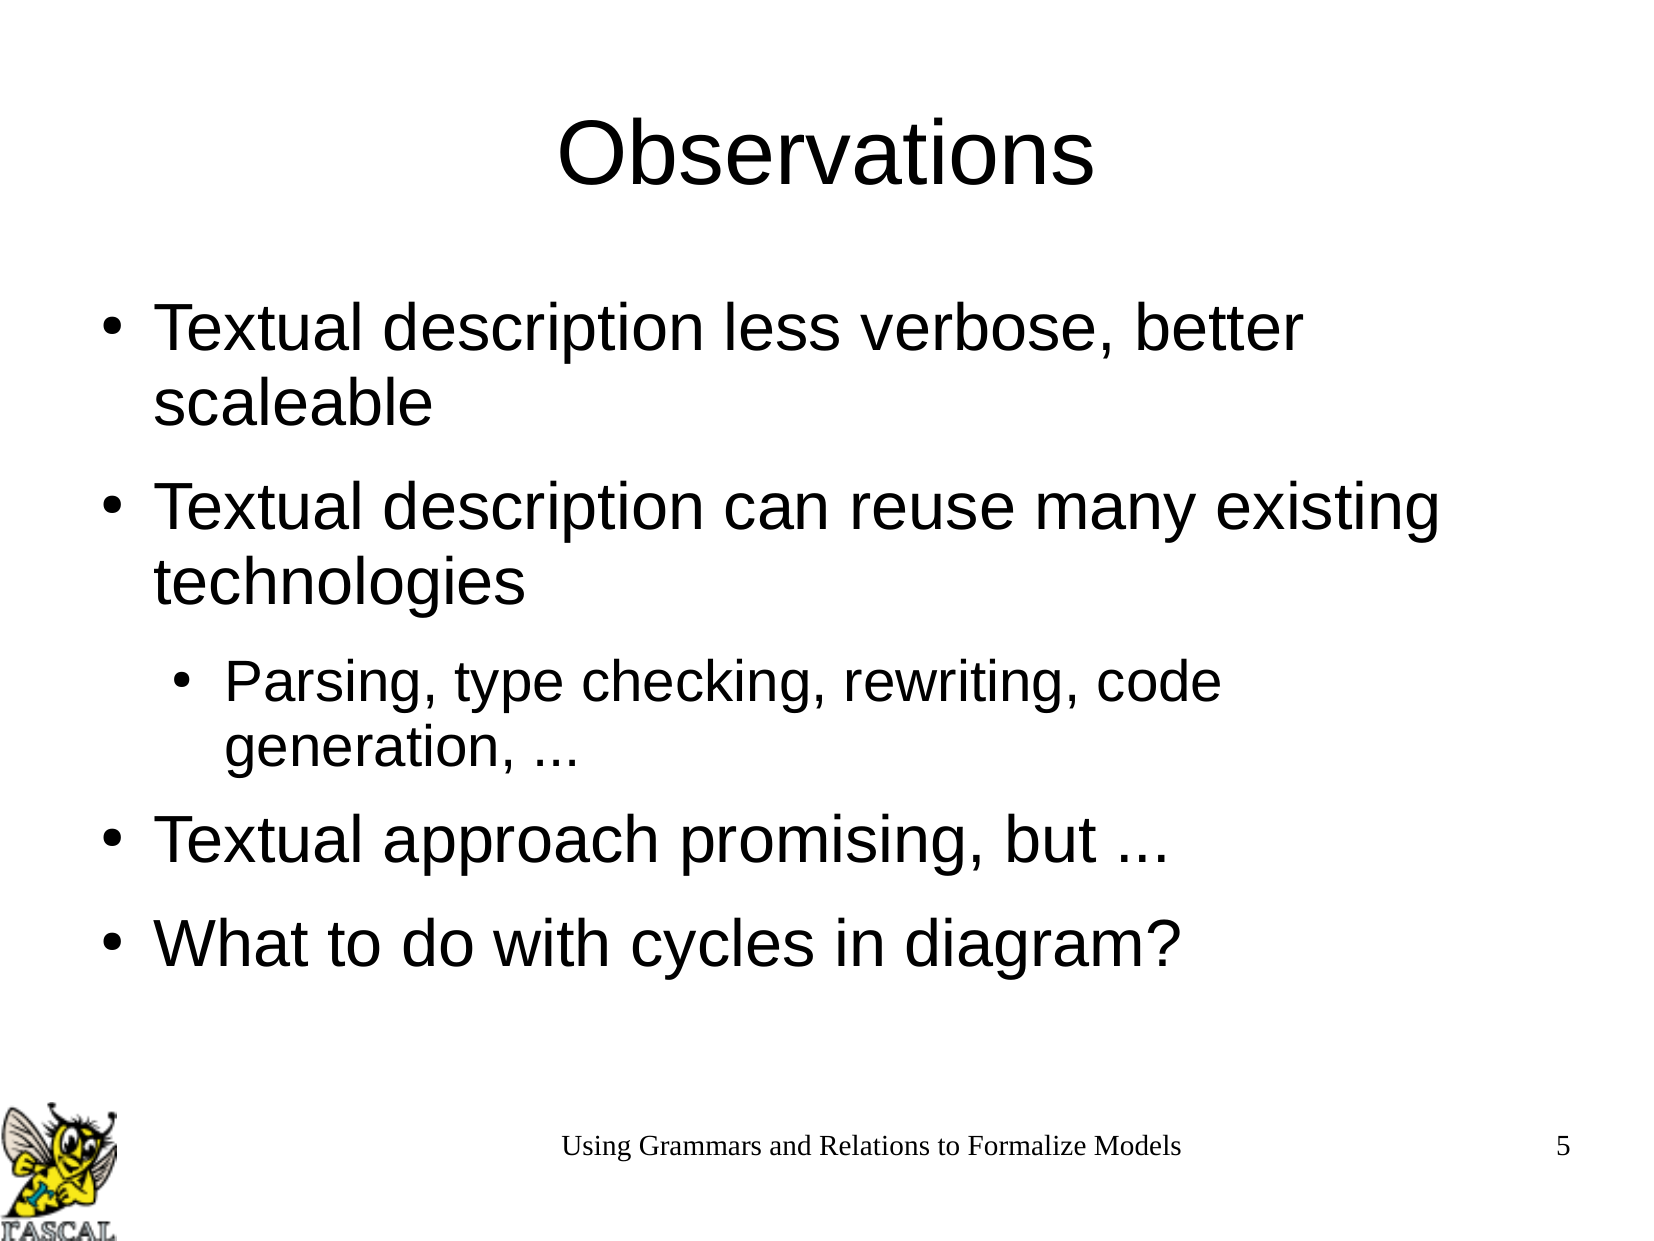

# Observations
Textual description less verbose, better scaleable
Textual description can reuse many existing technologies
Parsing, type checking, rewriting, code generation, ...
Textual approach promising, but ...
What to do with cycles in diagram?
5